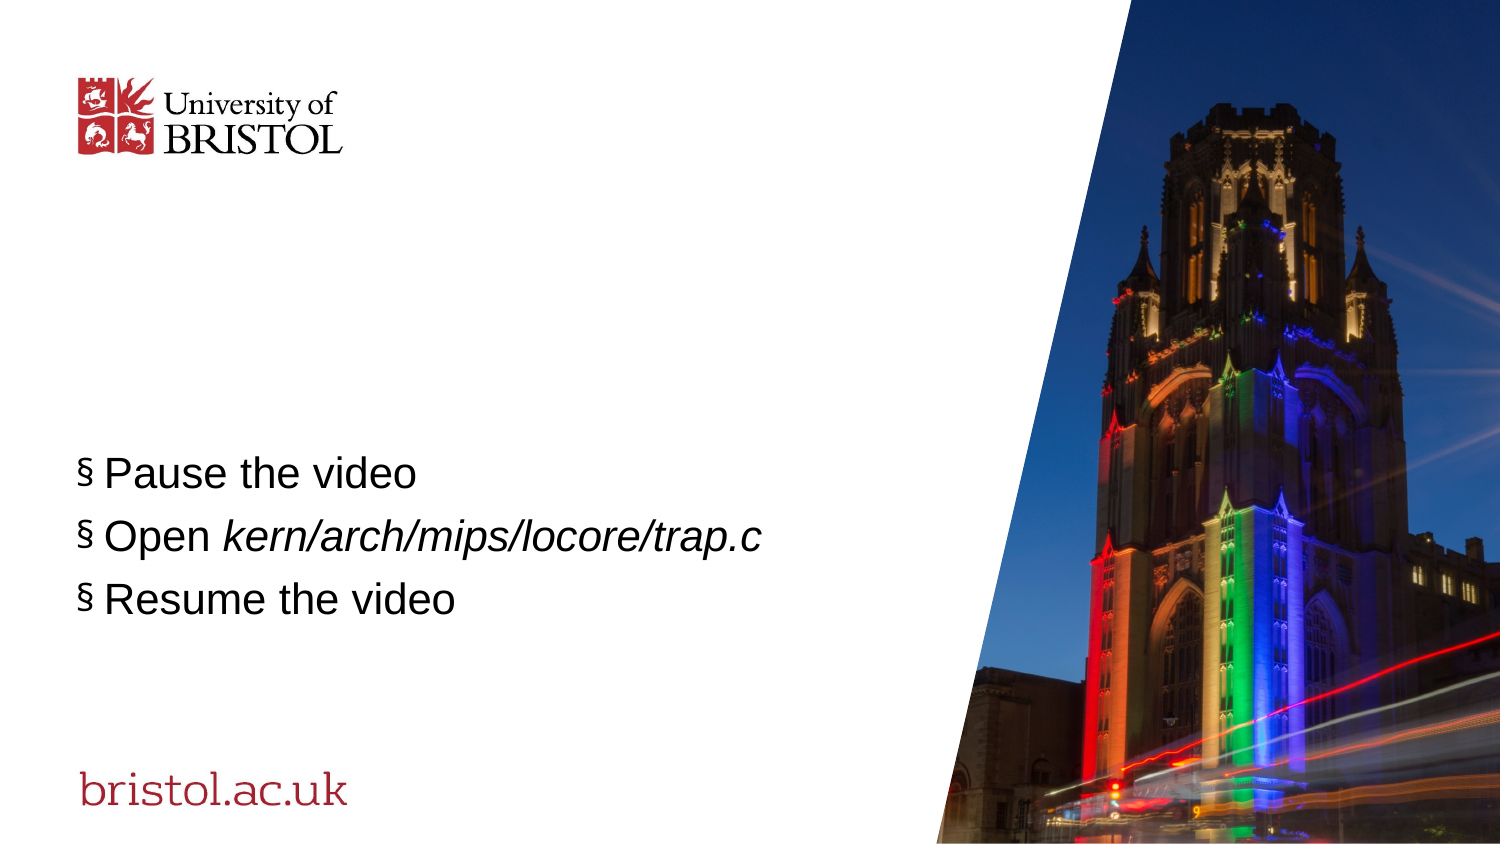

# Pause the video
Open kern/arch/mips/locore/trap.c
Resume the video